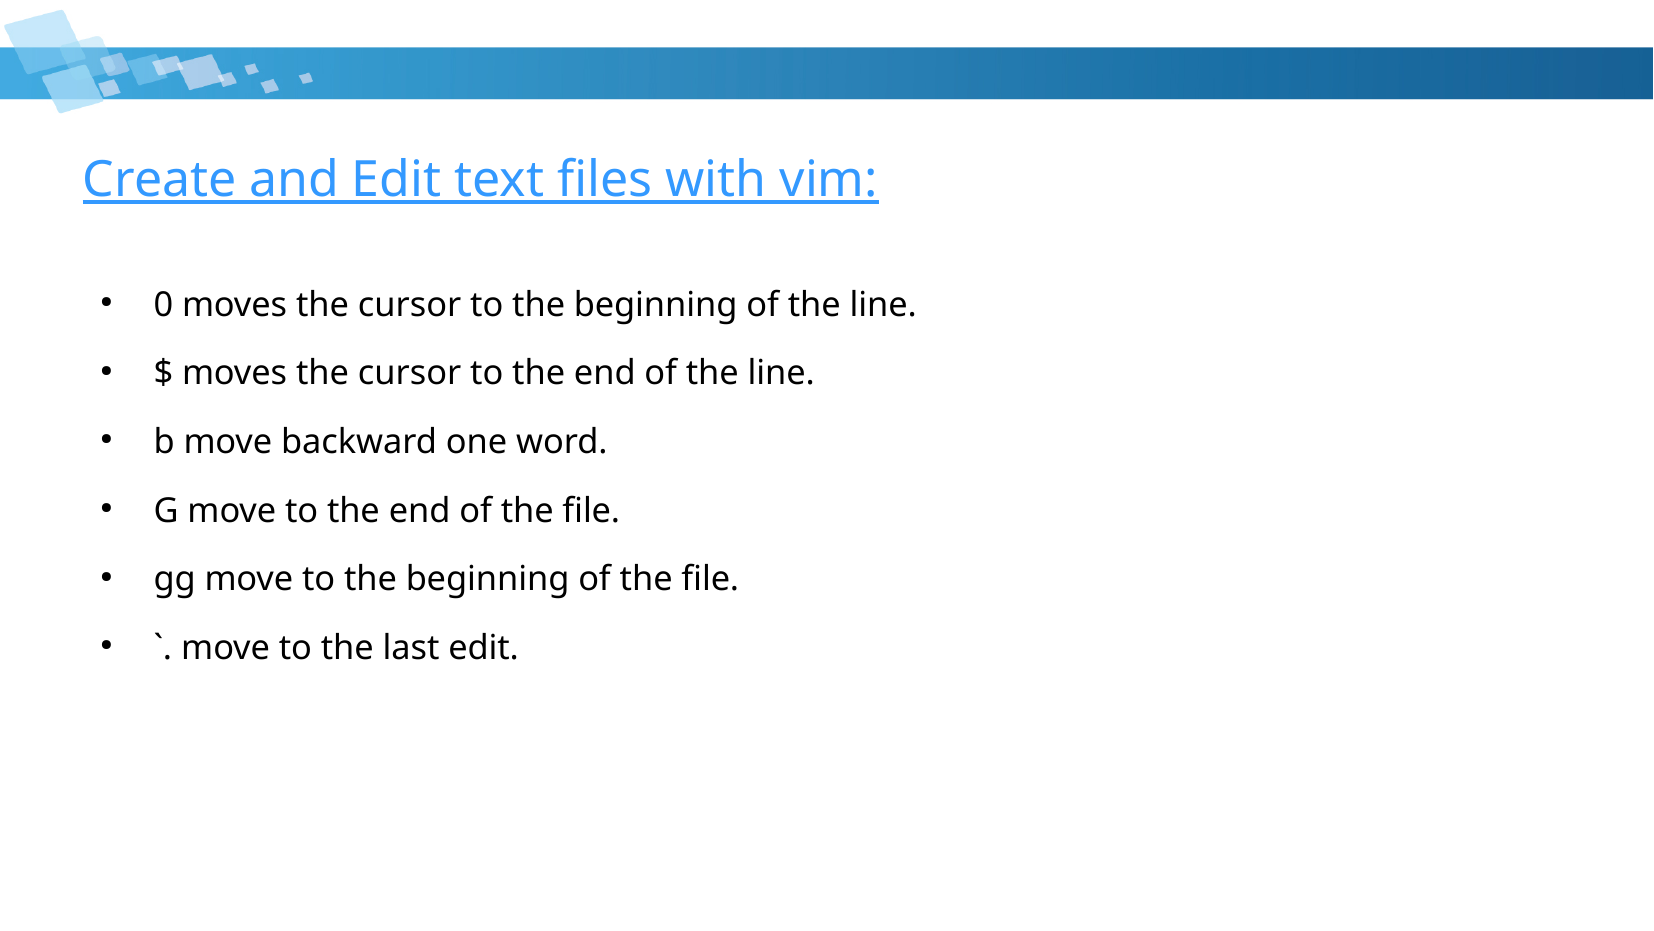

# Create and Edit text files with vim:
0 moves the cursor to the beginning of the line.
$ moves the cursor to the end of the line.
b move backward one word.
G move to the end of the file.
gg move to the beginning of the file.
`. move to the last edit.